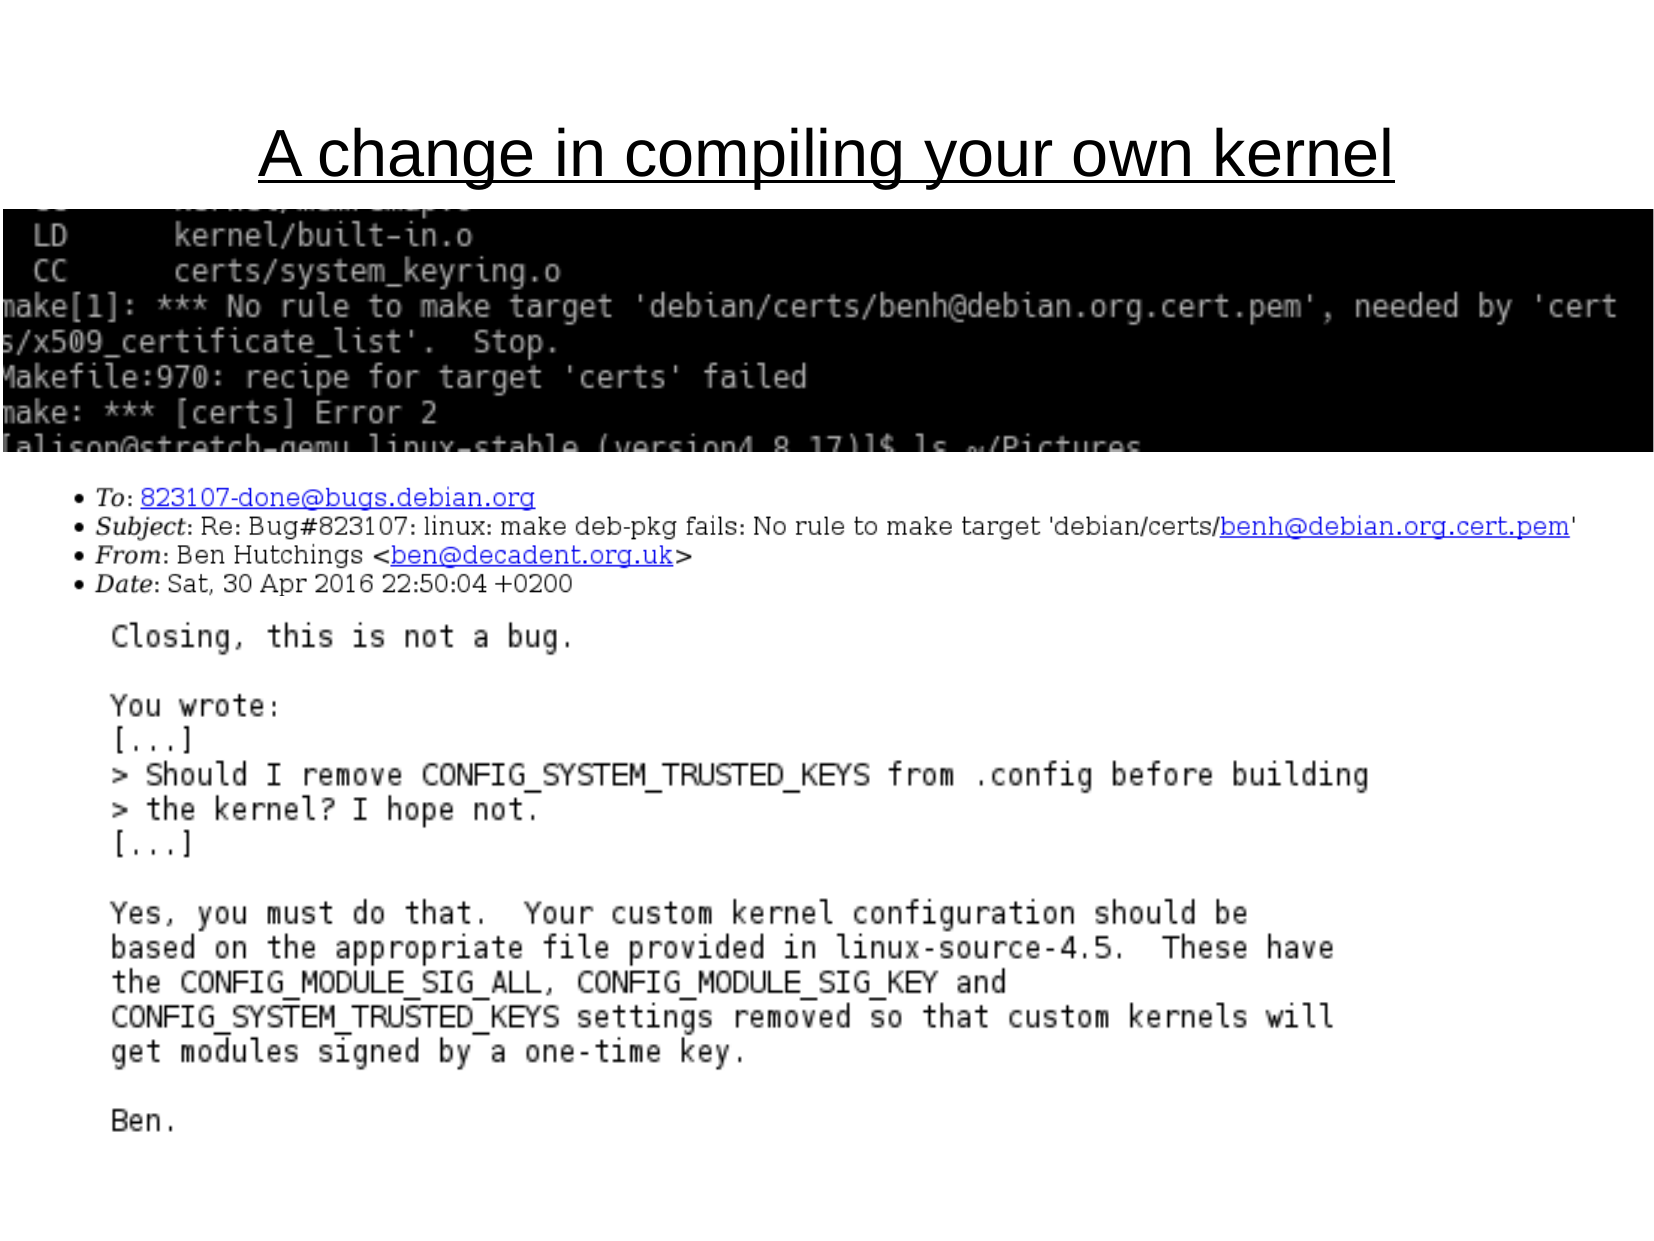

# A change in compiling your own kernel